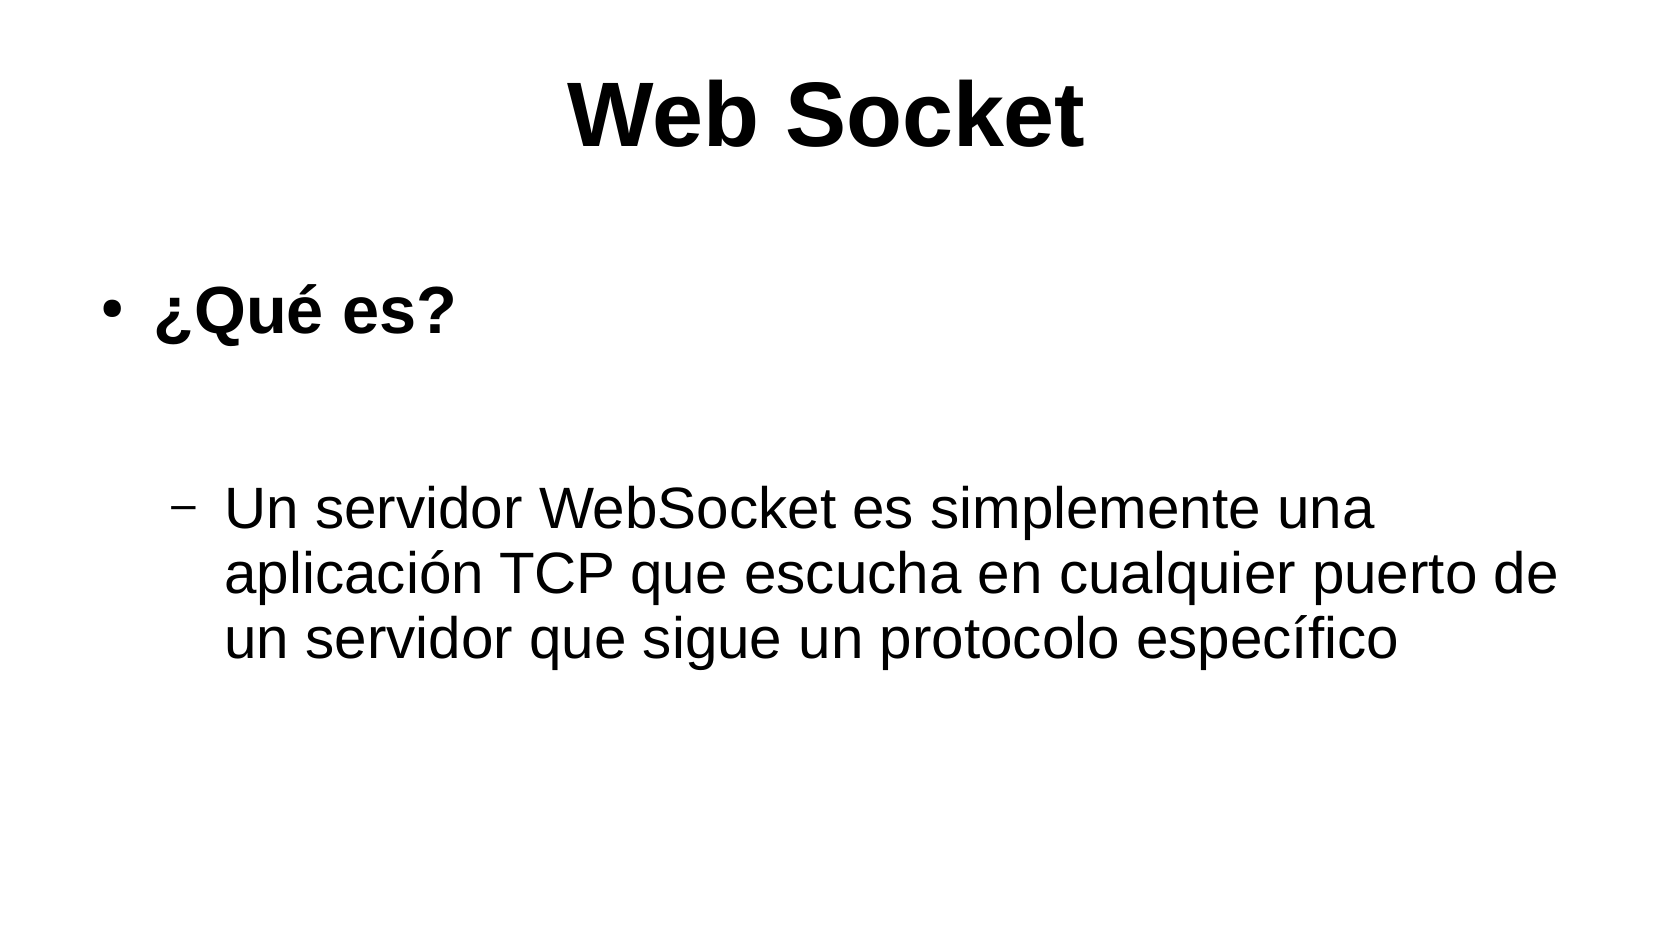

# Web Socket
¿Qué es?
Un servidor WebSocket es simplemente una aplicación TCP que escucha en cualquier puerto de un servidor que sigue un protocolo específico